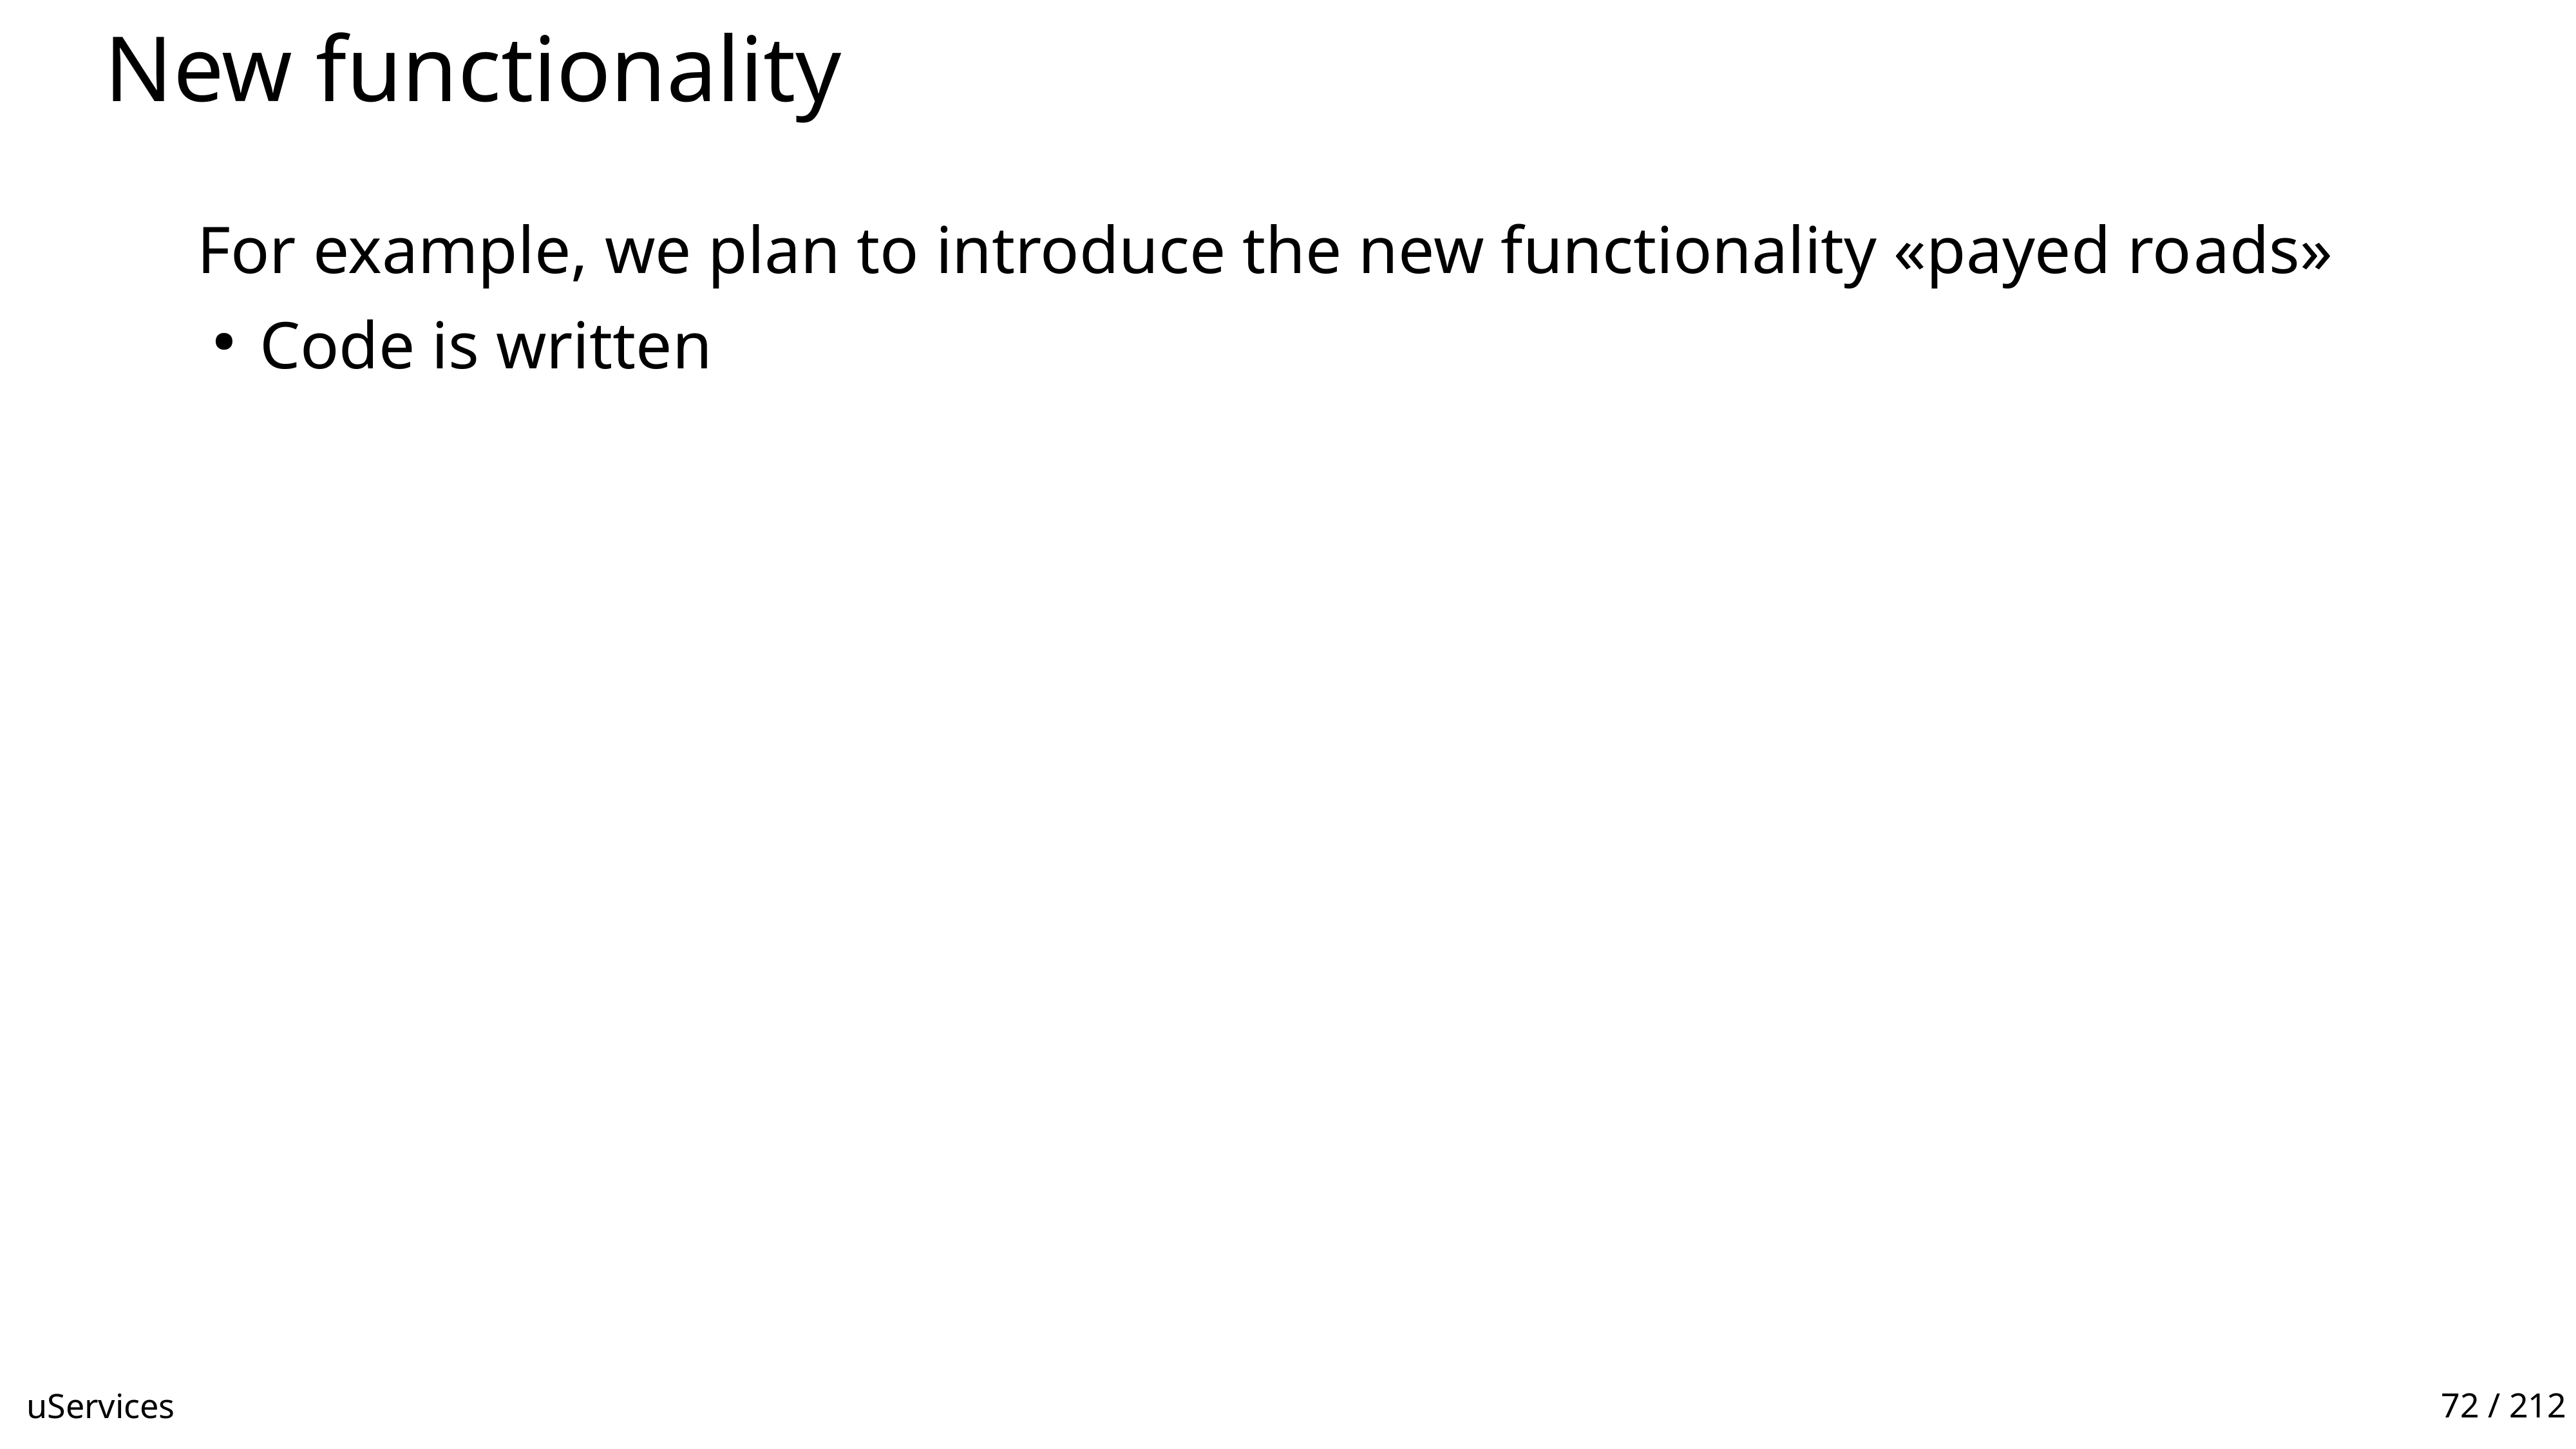

New functionality
# For example, we plan to introduce the new functionality «payed roads»
 Code is written
uServices